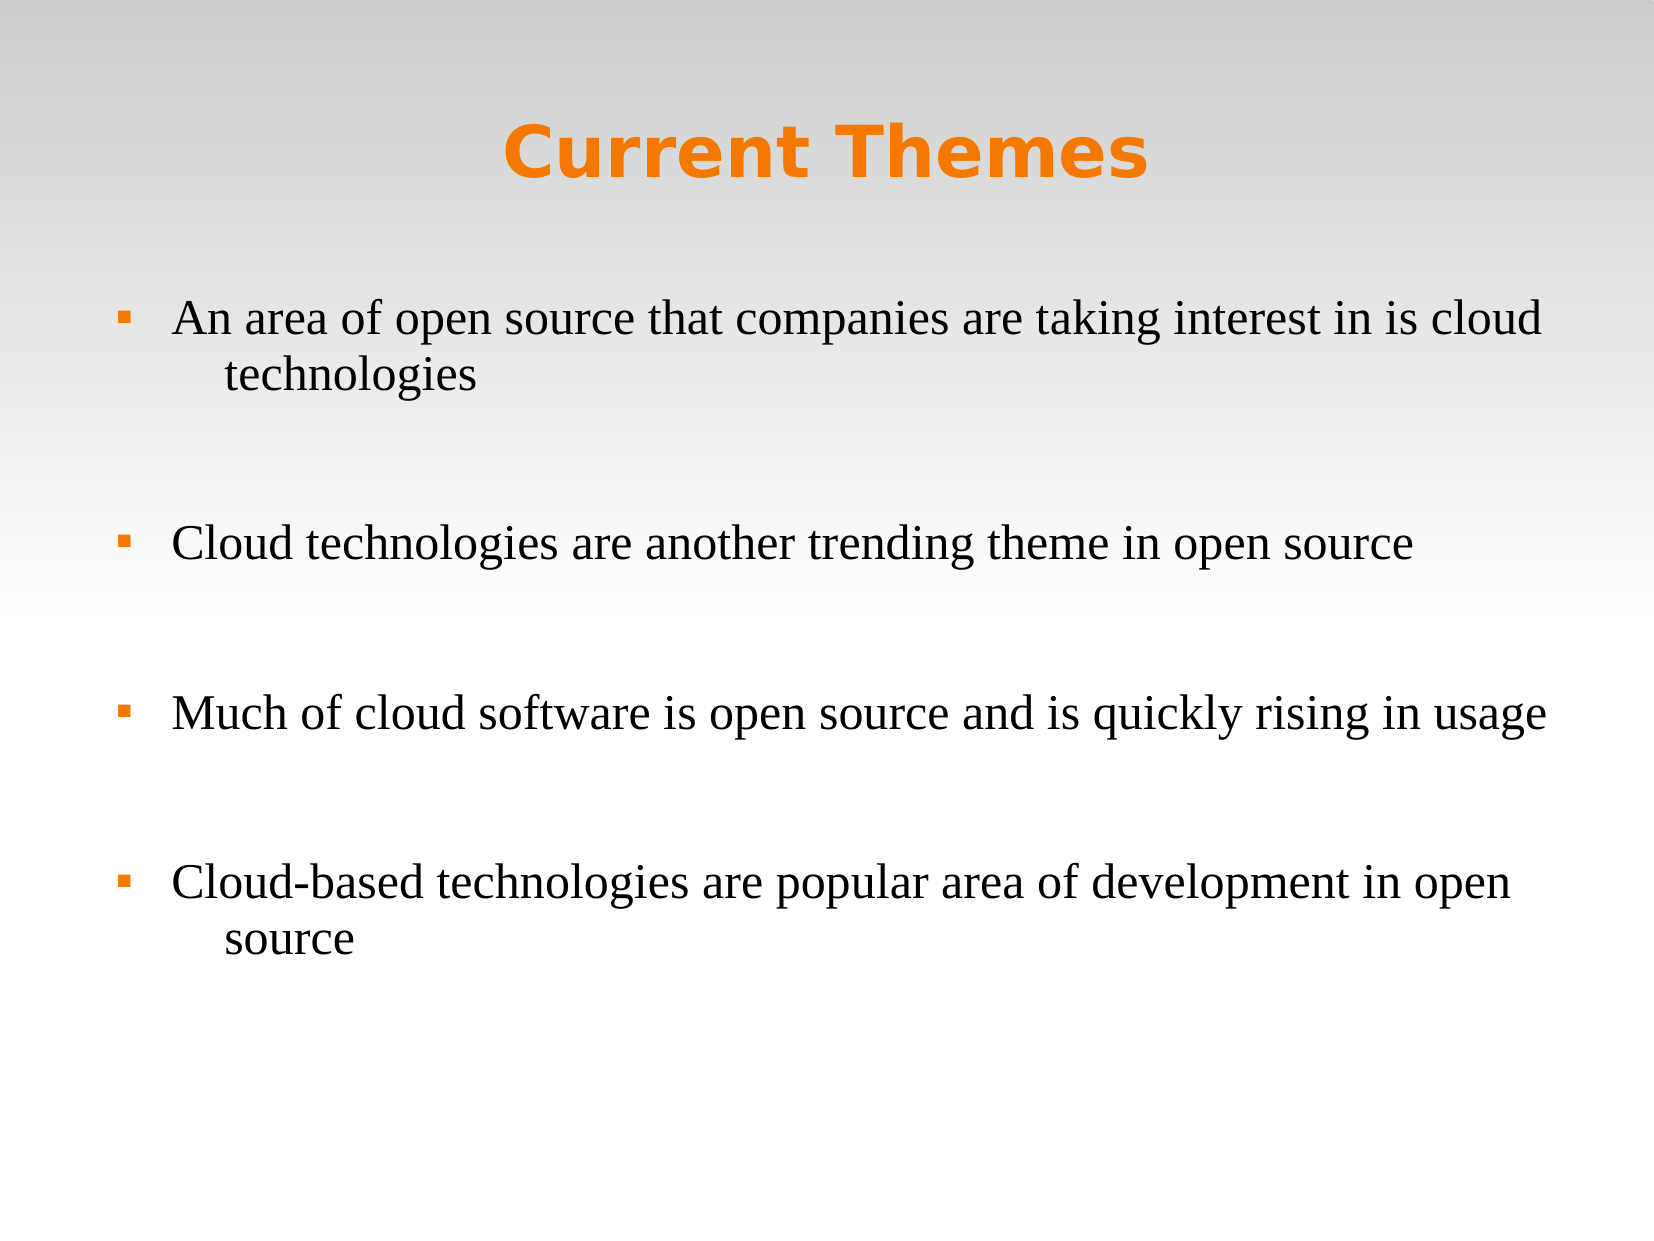

# Current Themes
An area of open source that companies are taking interest in is cloud technologies
Cloud technologies are another trending theme in open source
Much of cloud software is open source and is quickly rising in usage
Cloud-based technologies are popular area of development in open source